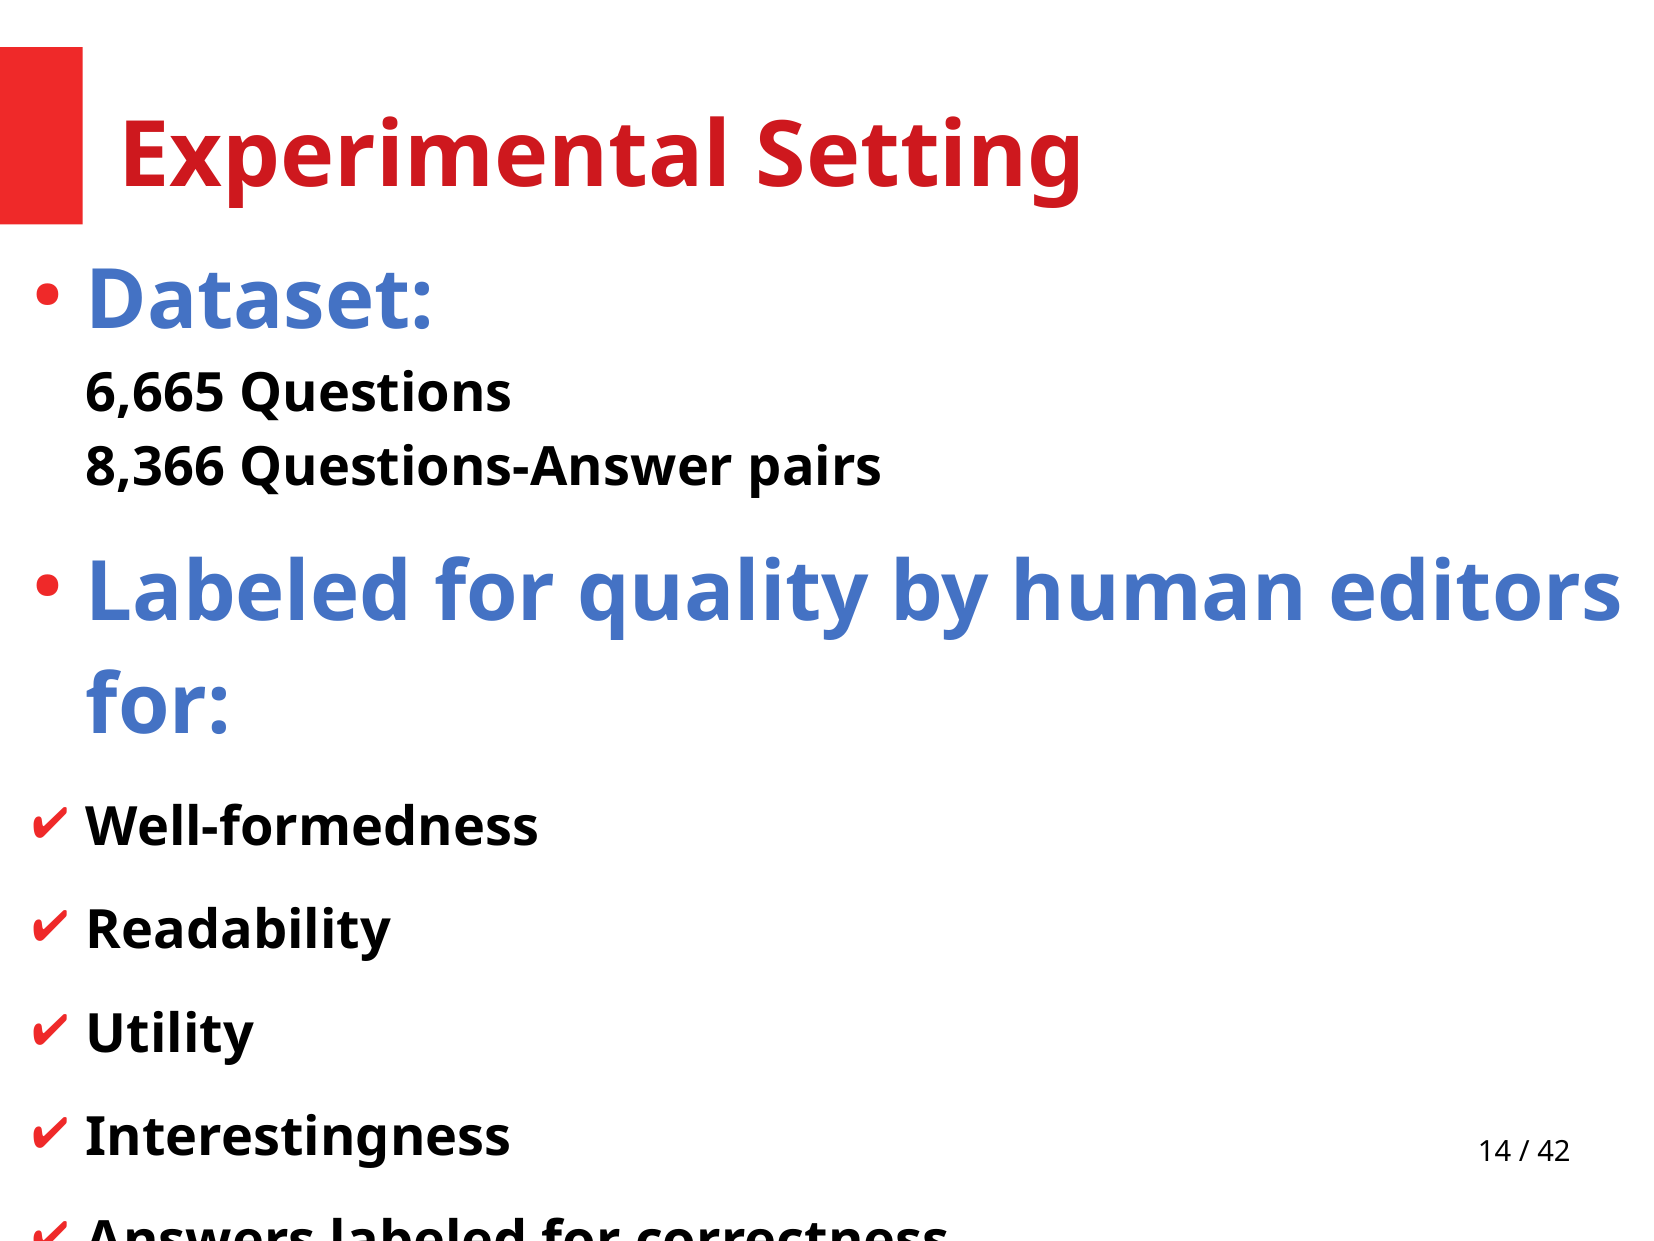

# Experimental Setting
Dataset:
6,665 Questions
8,366 Questions-Answer pairs
Labeled for quality by human editors for:
Well-formedness
Readability
Utility
Interestingness
Answers labeled for correctness
Questions are assigned a high-level type: informational, advice, poll, etc
14